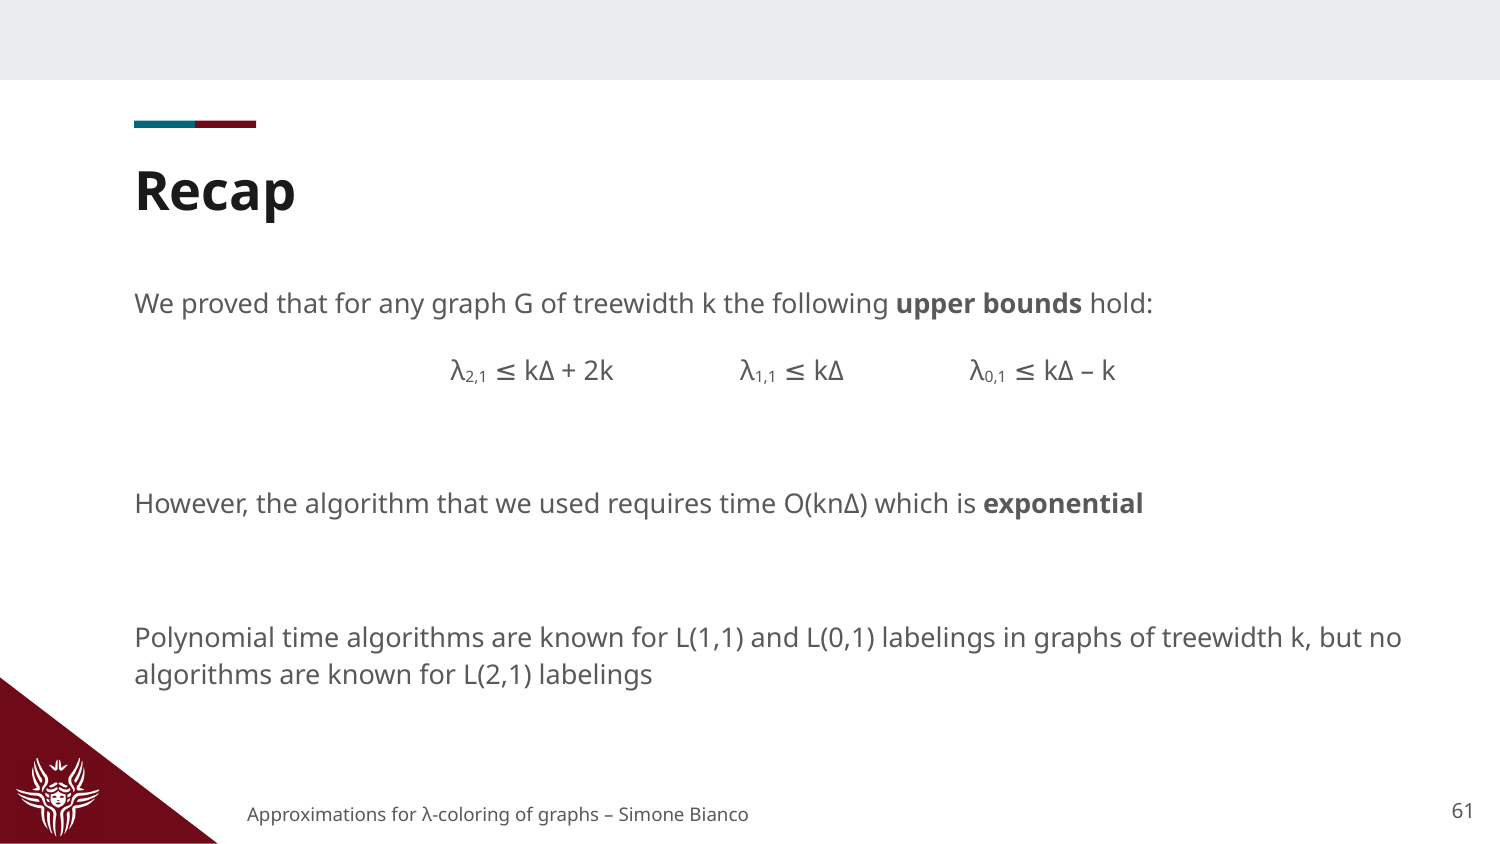

# Recap
We proved that for any graph G of treewidth k the following upper bounds hold:
λ2,1 ≤ kΔ + 2k λ1,1 ≤ kΔ λ0,1 ≤ kΔ – k
However, the algorithm that we used requires time O(knΔ) which is exponential
Polynomial time algorithms are known for L(1,1) and L(0,1) labelings in graphs of treewidth k, but no algorithms are known for L(2,1) labelings
Approximations for λ-coloring of graphs – Simone Bianco